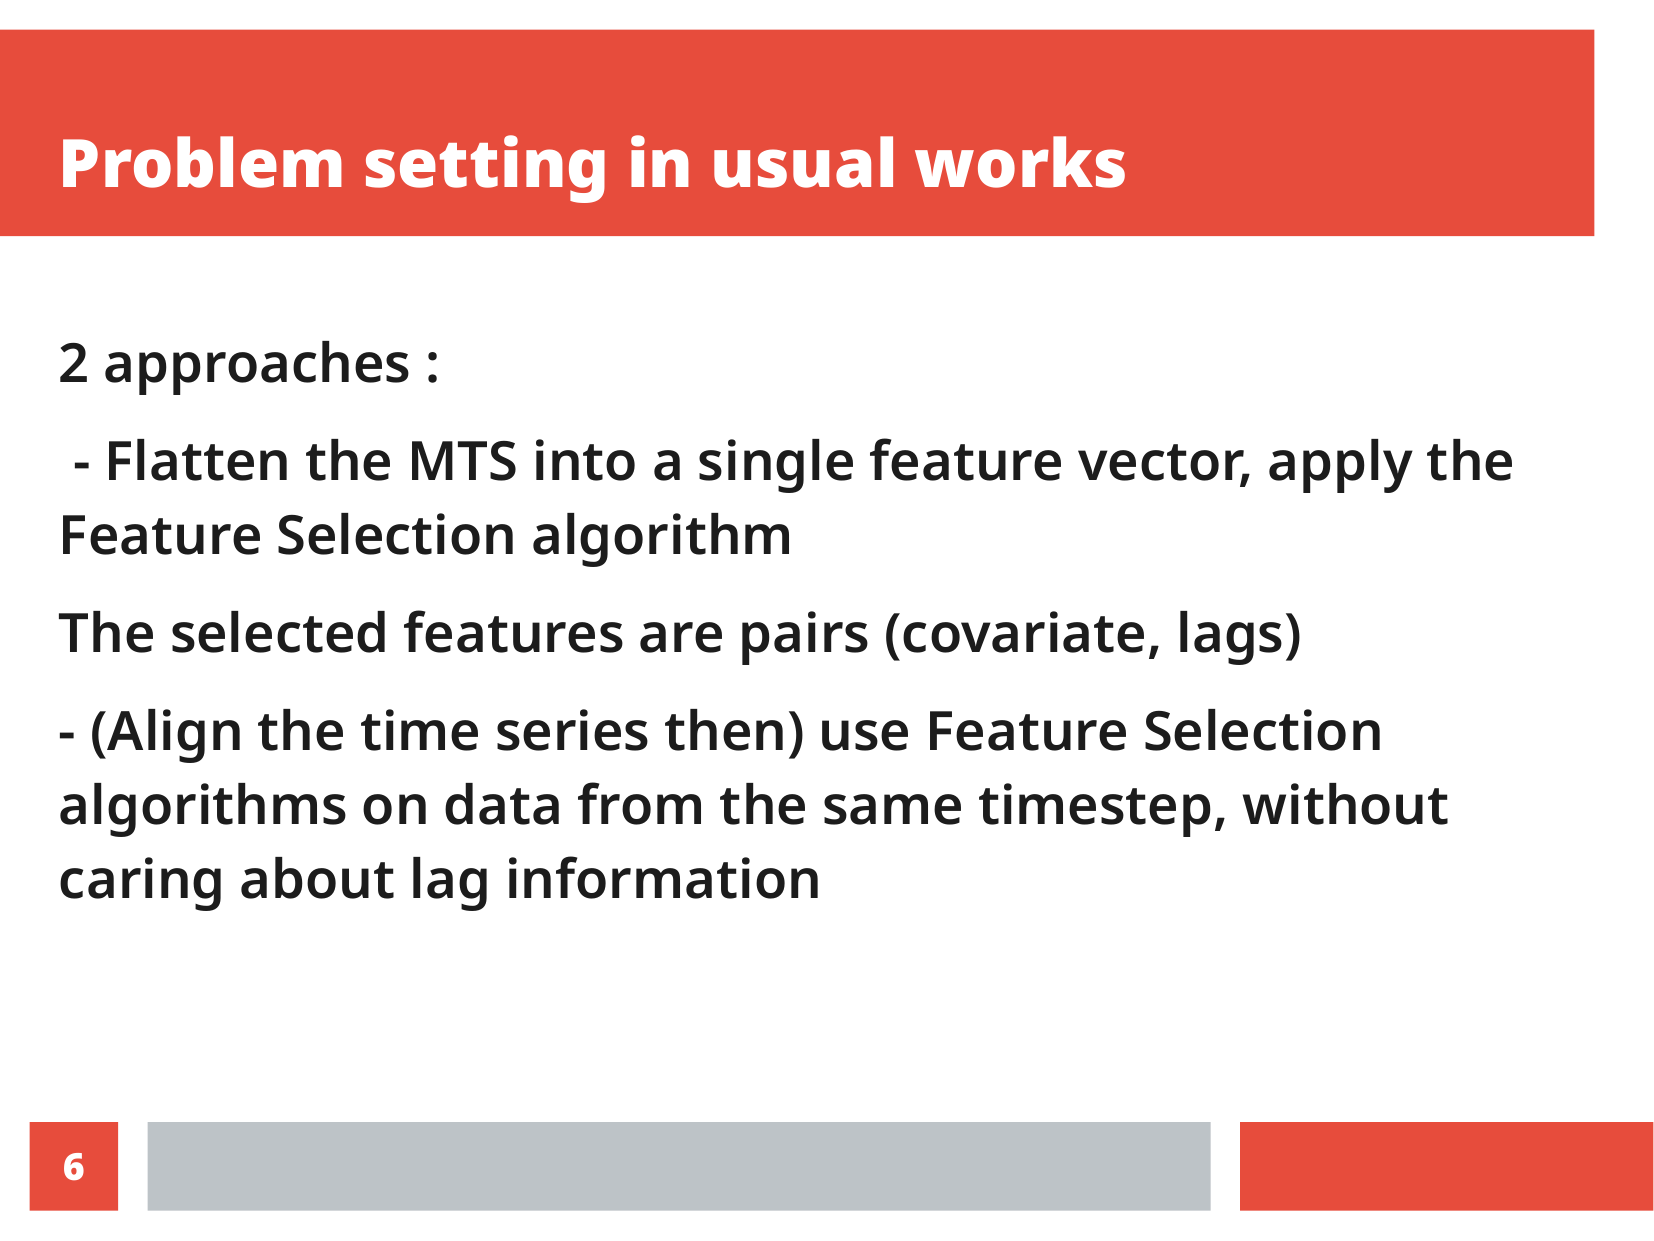

# Problem setting in usual works
2 approaches :
 - Flatten the MTS into a single feature vector, apply the Feature Selection algorithm
The selected features are pairs (covariate, lags)
- (Align the time series then) use Feature Selection algorithms on data from the same timestep, without caring about lag information
6